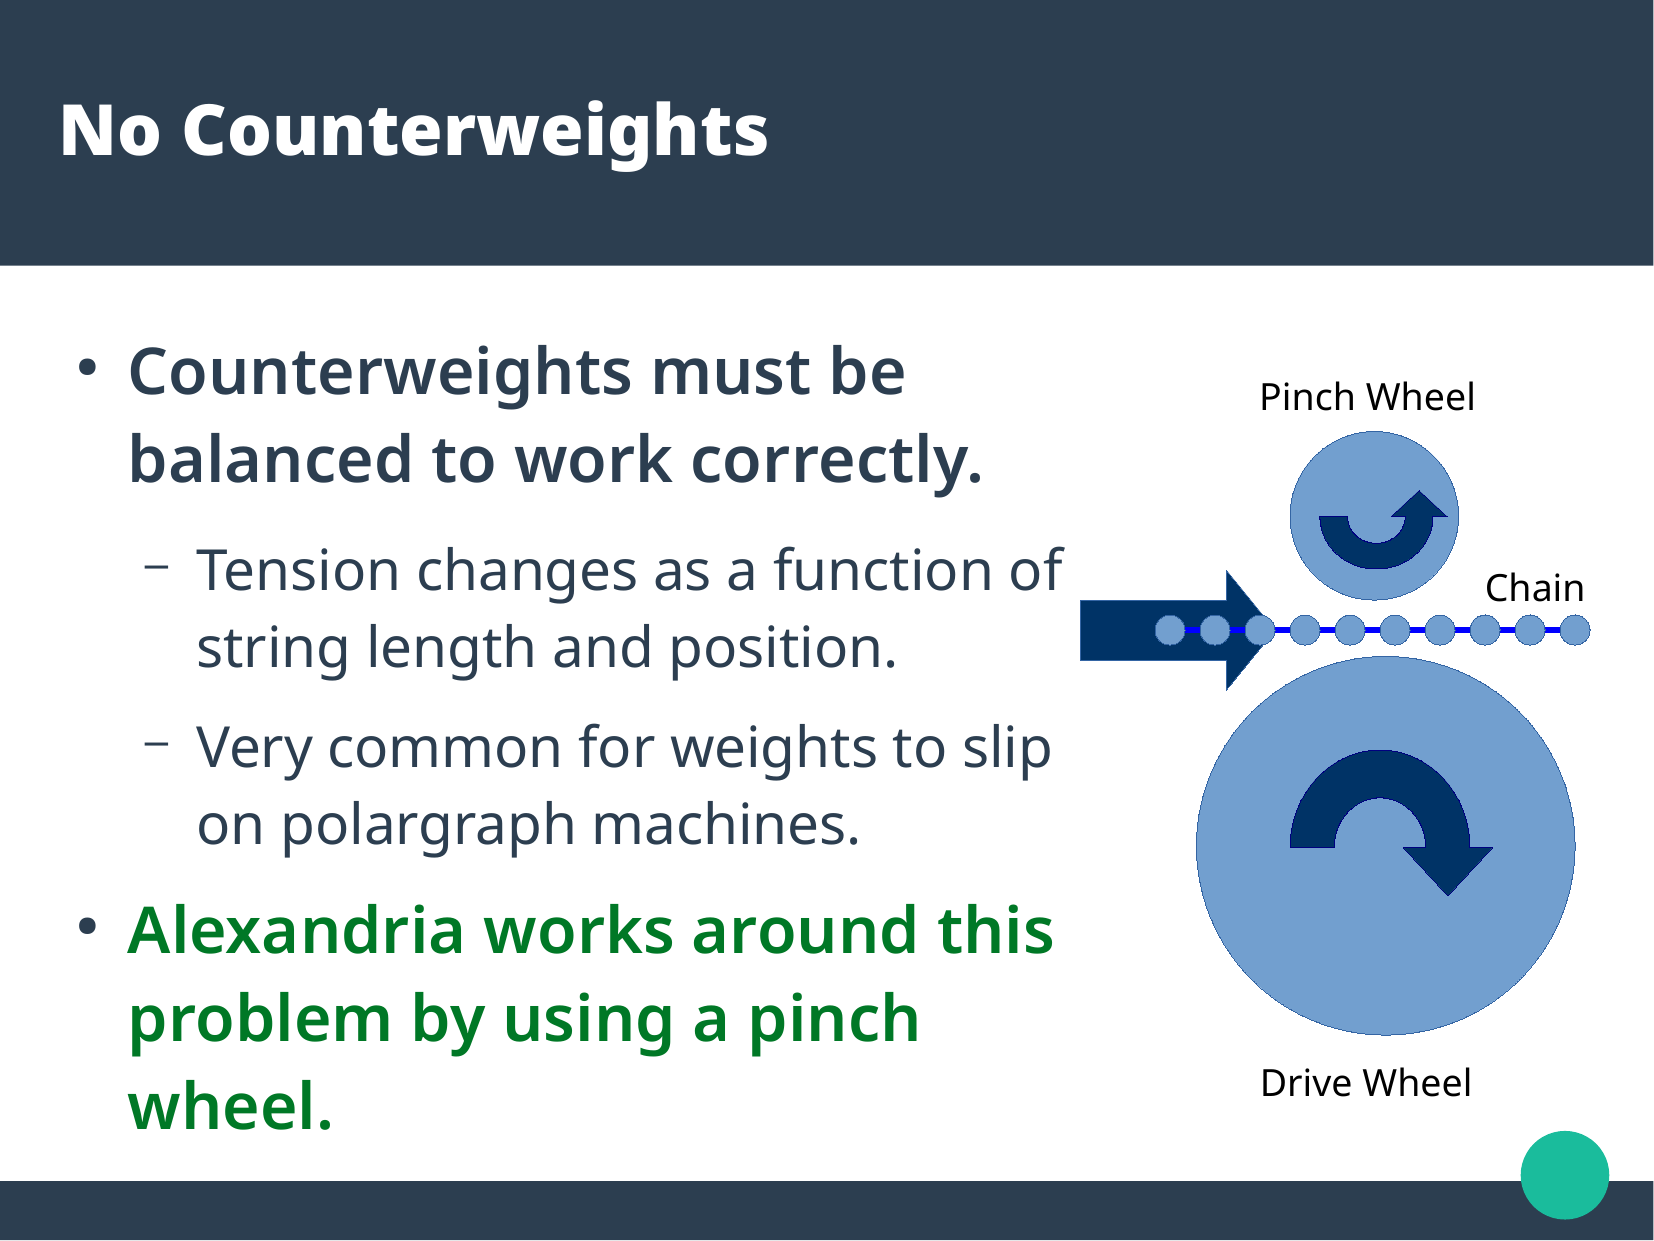

# No Counterweights
Counterweights must be balanced to work correctly.
Tension changes as a function of string length and position.
Very common for weights to slip on polargraph machines.
Alexandria works around this problem by using a pinch wheel.
Pinch Wheel
Chain
Drive Wheel